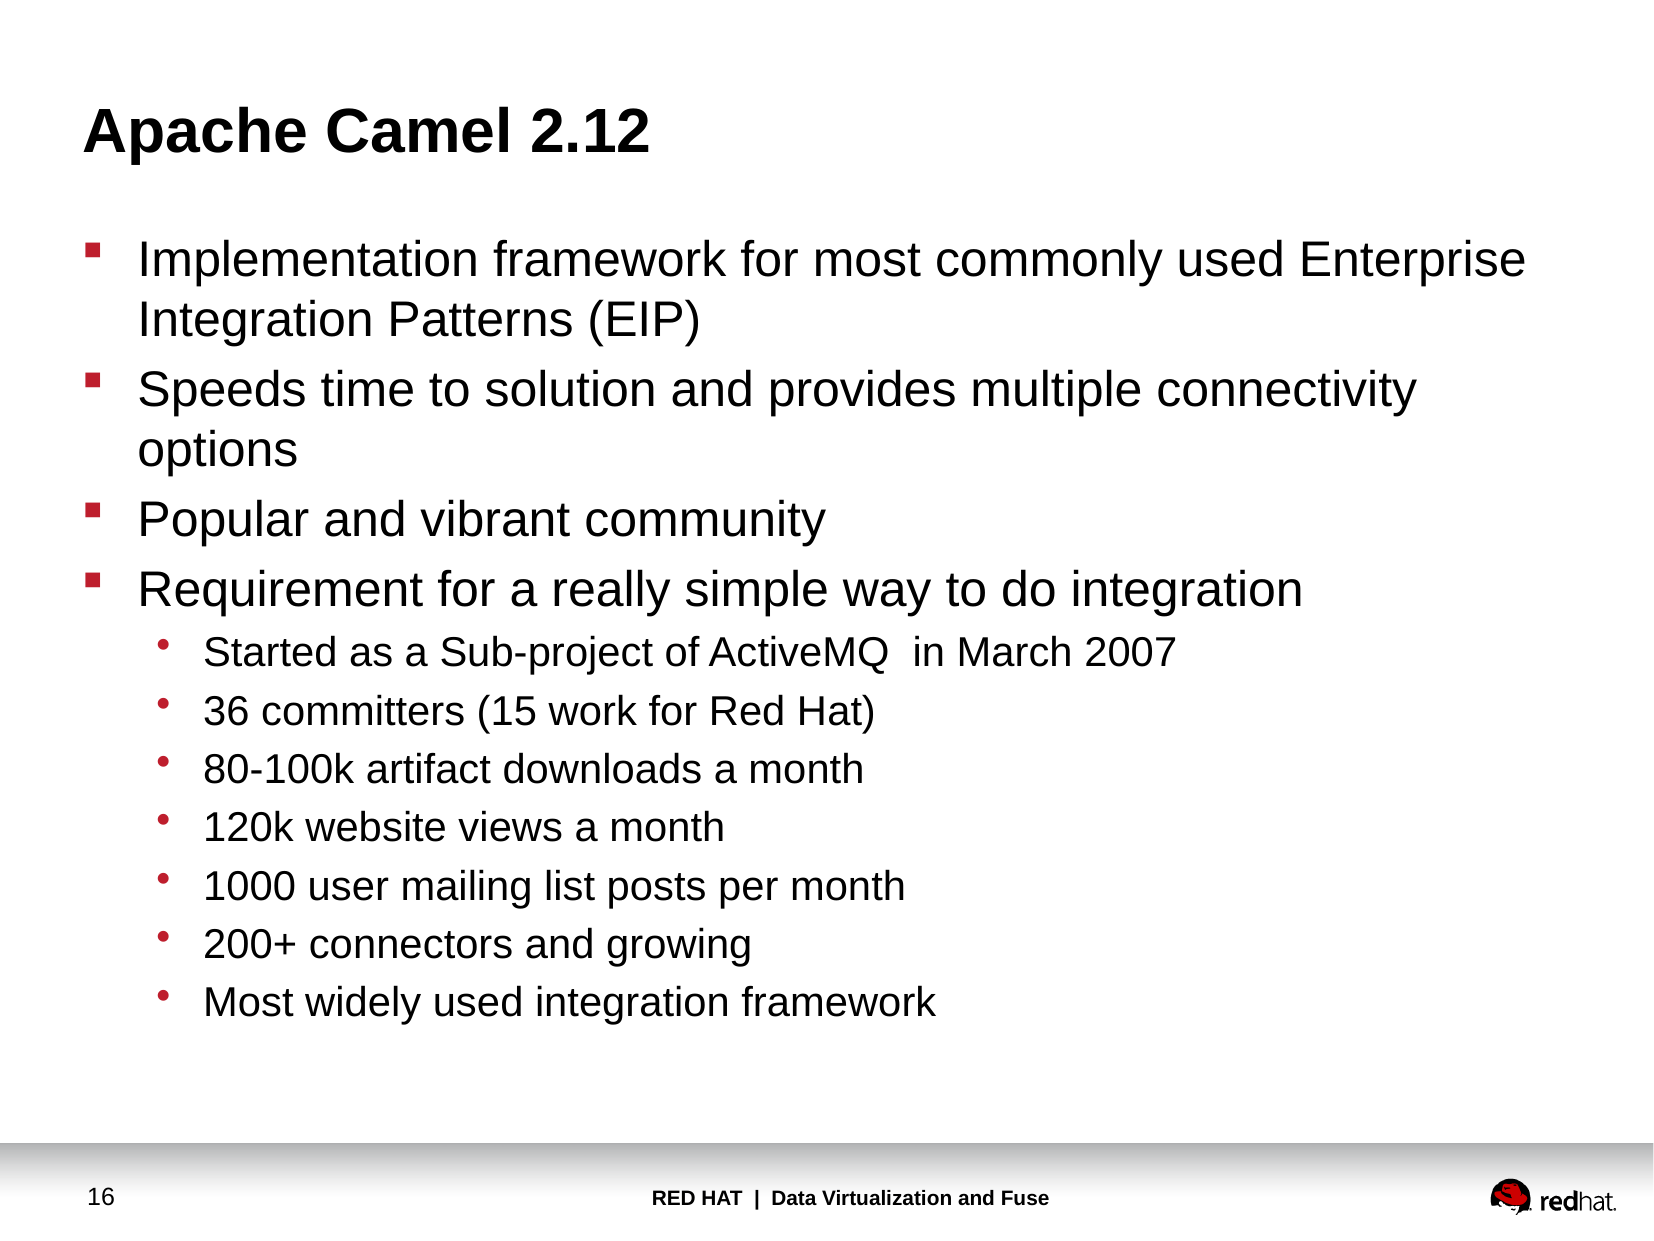

# Apache Camel 2.12
Implementation framework for most commonly used Enterprise Integration Patterns (EIP)
Speeds time to solution and provides multiple connectivity options
Popular and vibrant community
Requirement for a really simple way to do integration
Started as a Sub-project of ActiveMQ in March 2007
36 committers (15 work for Red Hat)
80-100k artifact downloads a month
120k website views a month
1000 user mailing list posts per month
200+ connectors and growing
Most widely used integration framework